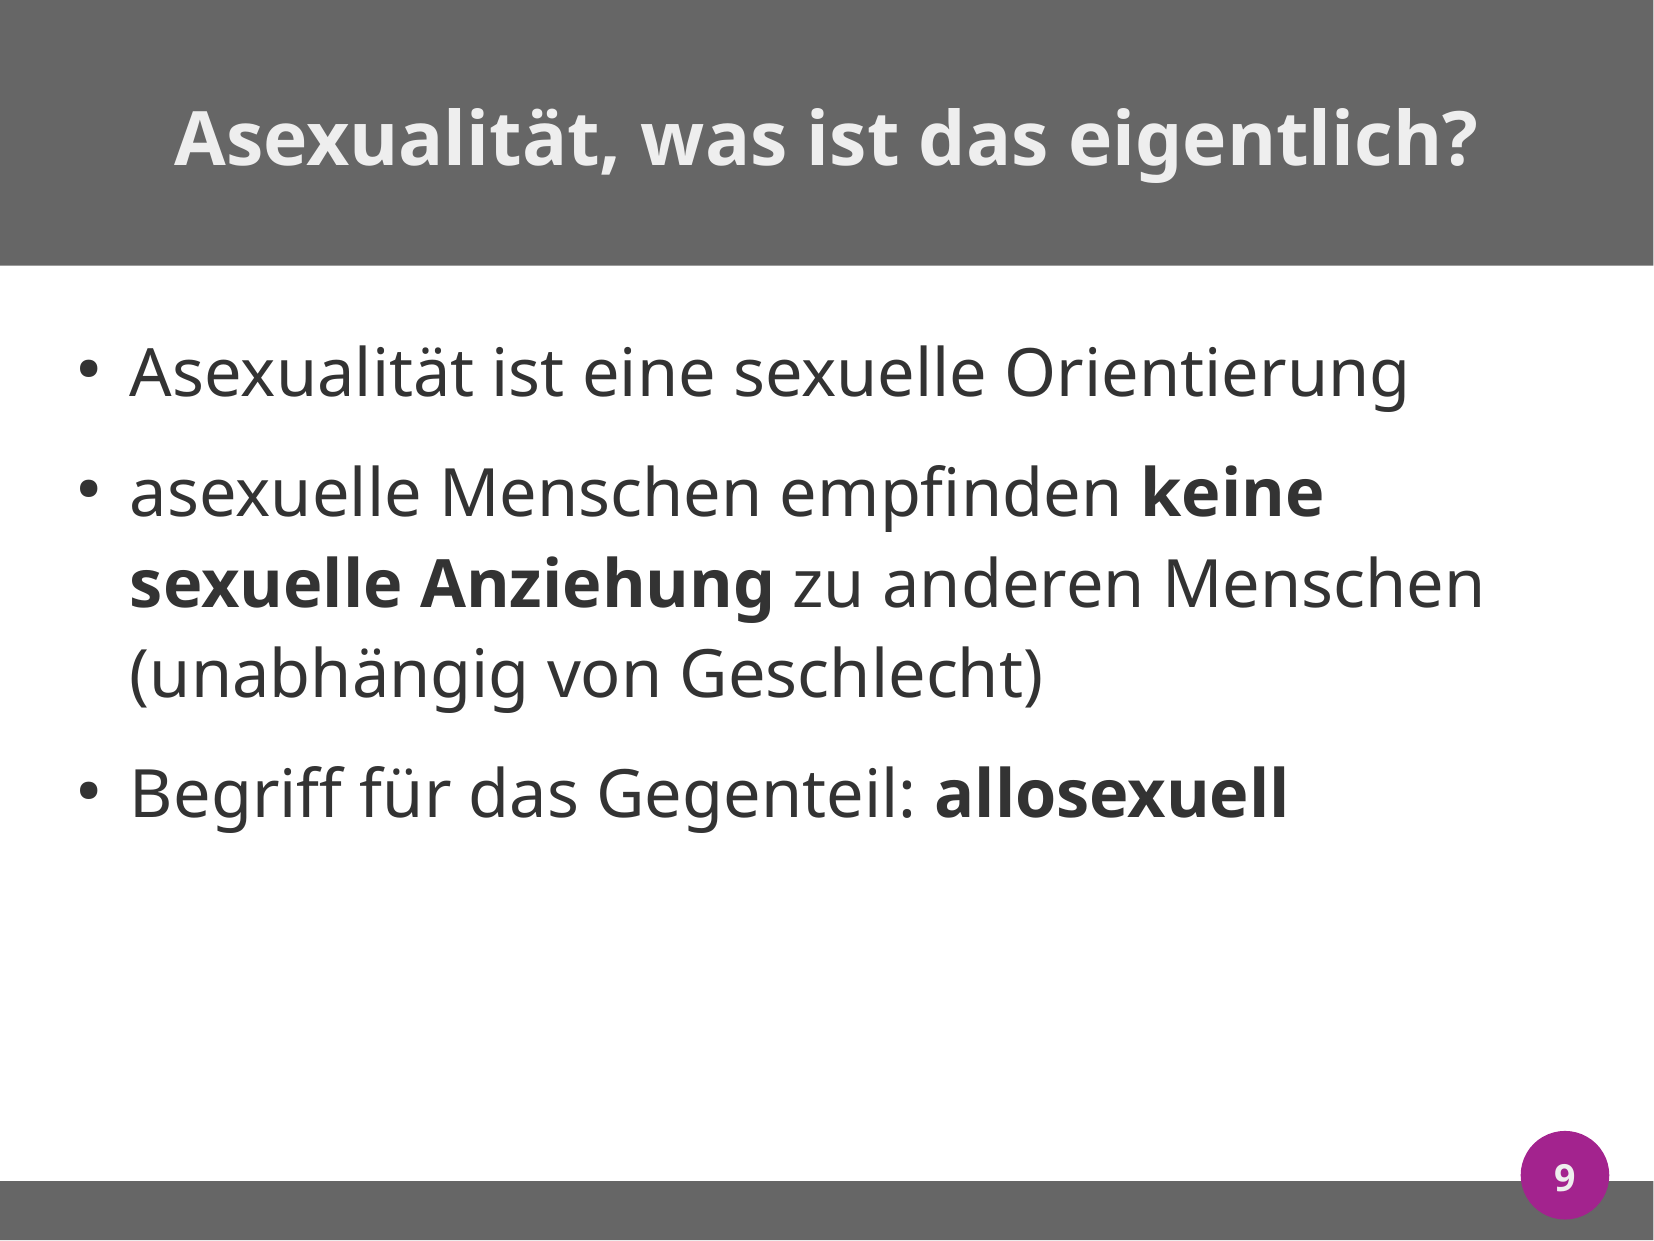

# Asexualität, was ist das eigentlich?
Asexualität ist eine sexuelle Orientierung
asexuelle Menschen empfinden keine sexuelle Anziehung zu anderen Menschen (unabhängig von Geschlecht)
Begriff für das Gegenteil: allosexuell
9